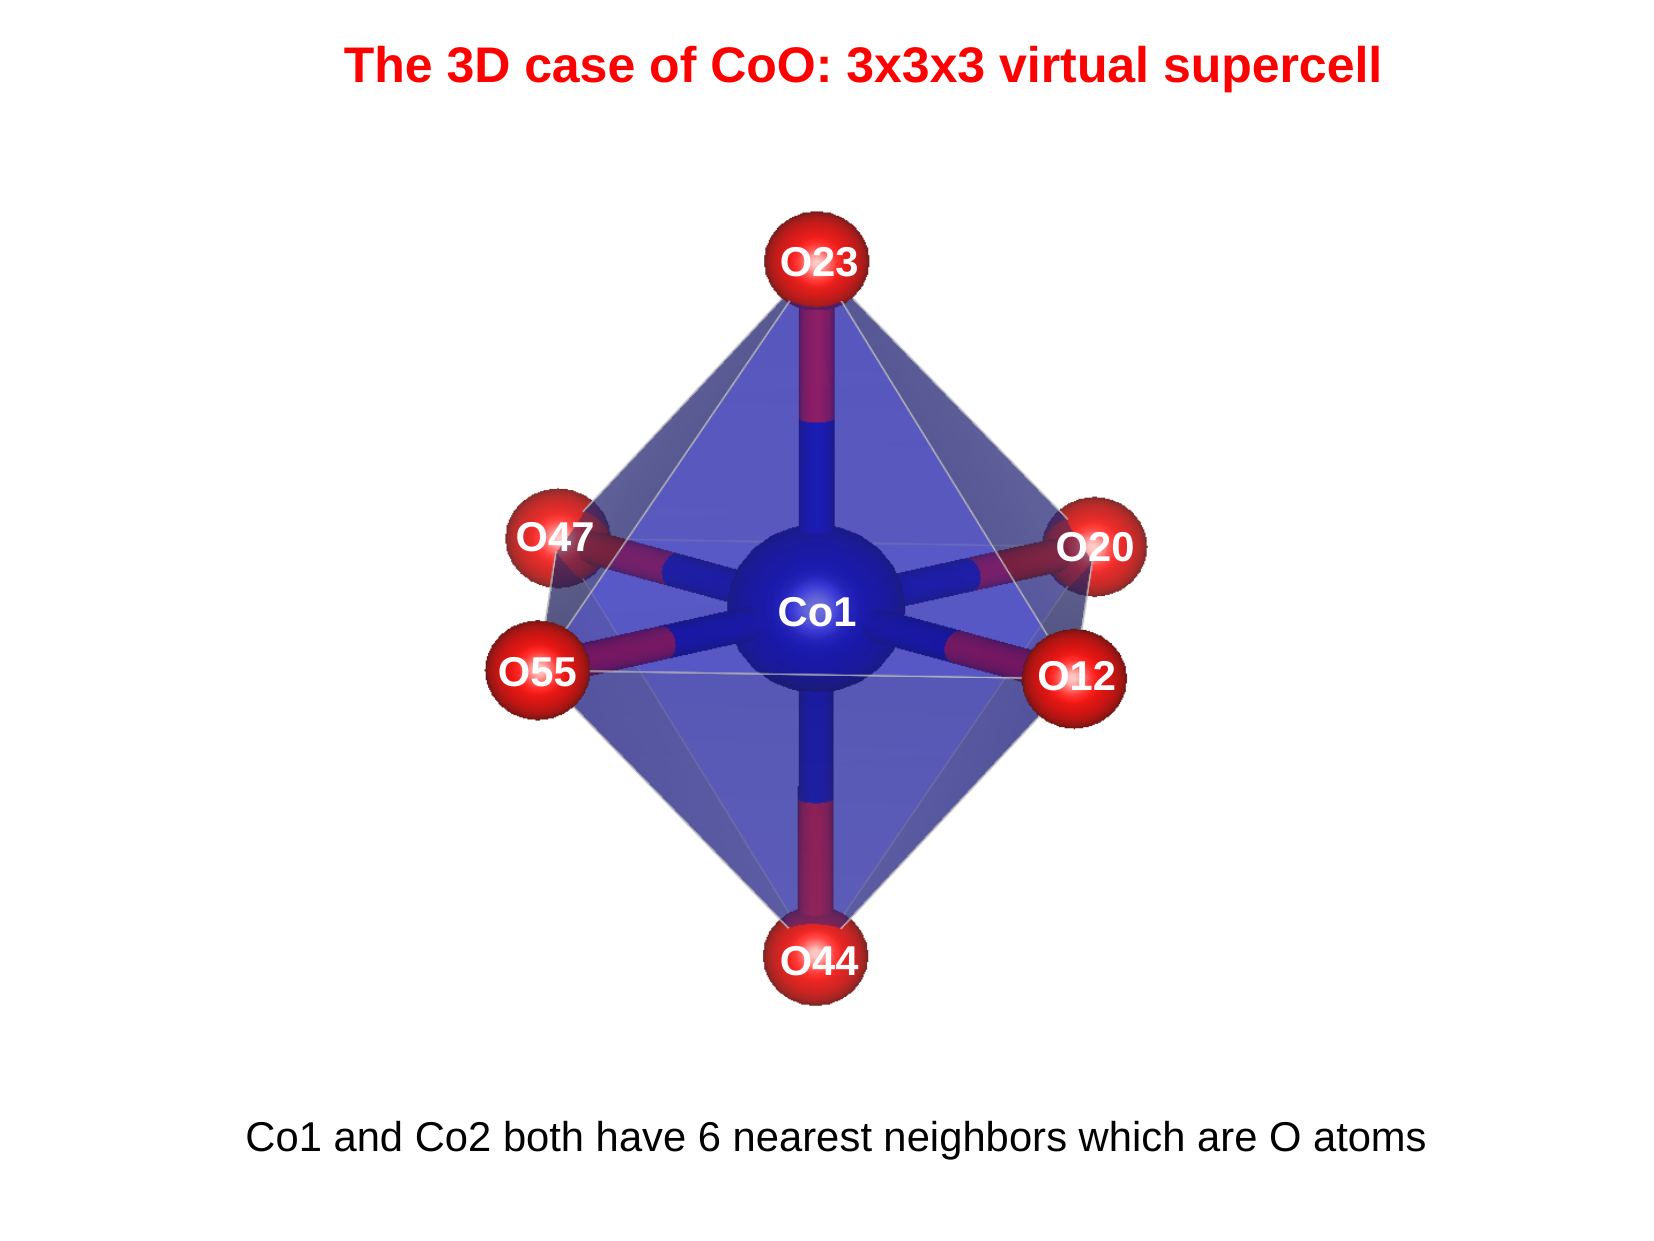

# The 3D case of CoO: 3x3x3 virtual supercell
O23
O47
O20
Co1
O55
O12
O44
Co1 and Co2 both have 6 nearest neighbors which are O atoms